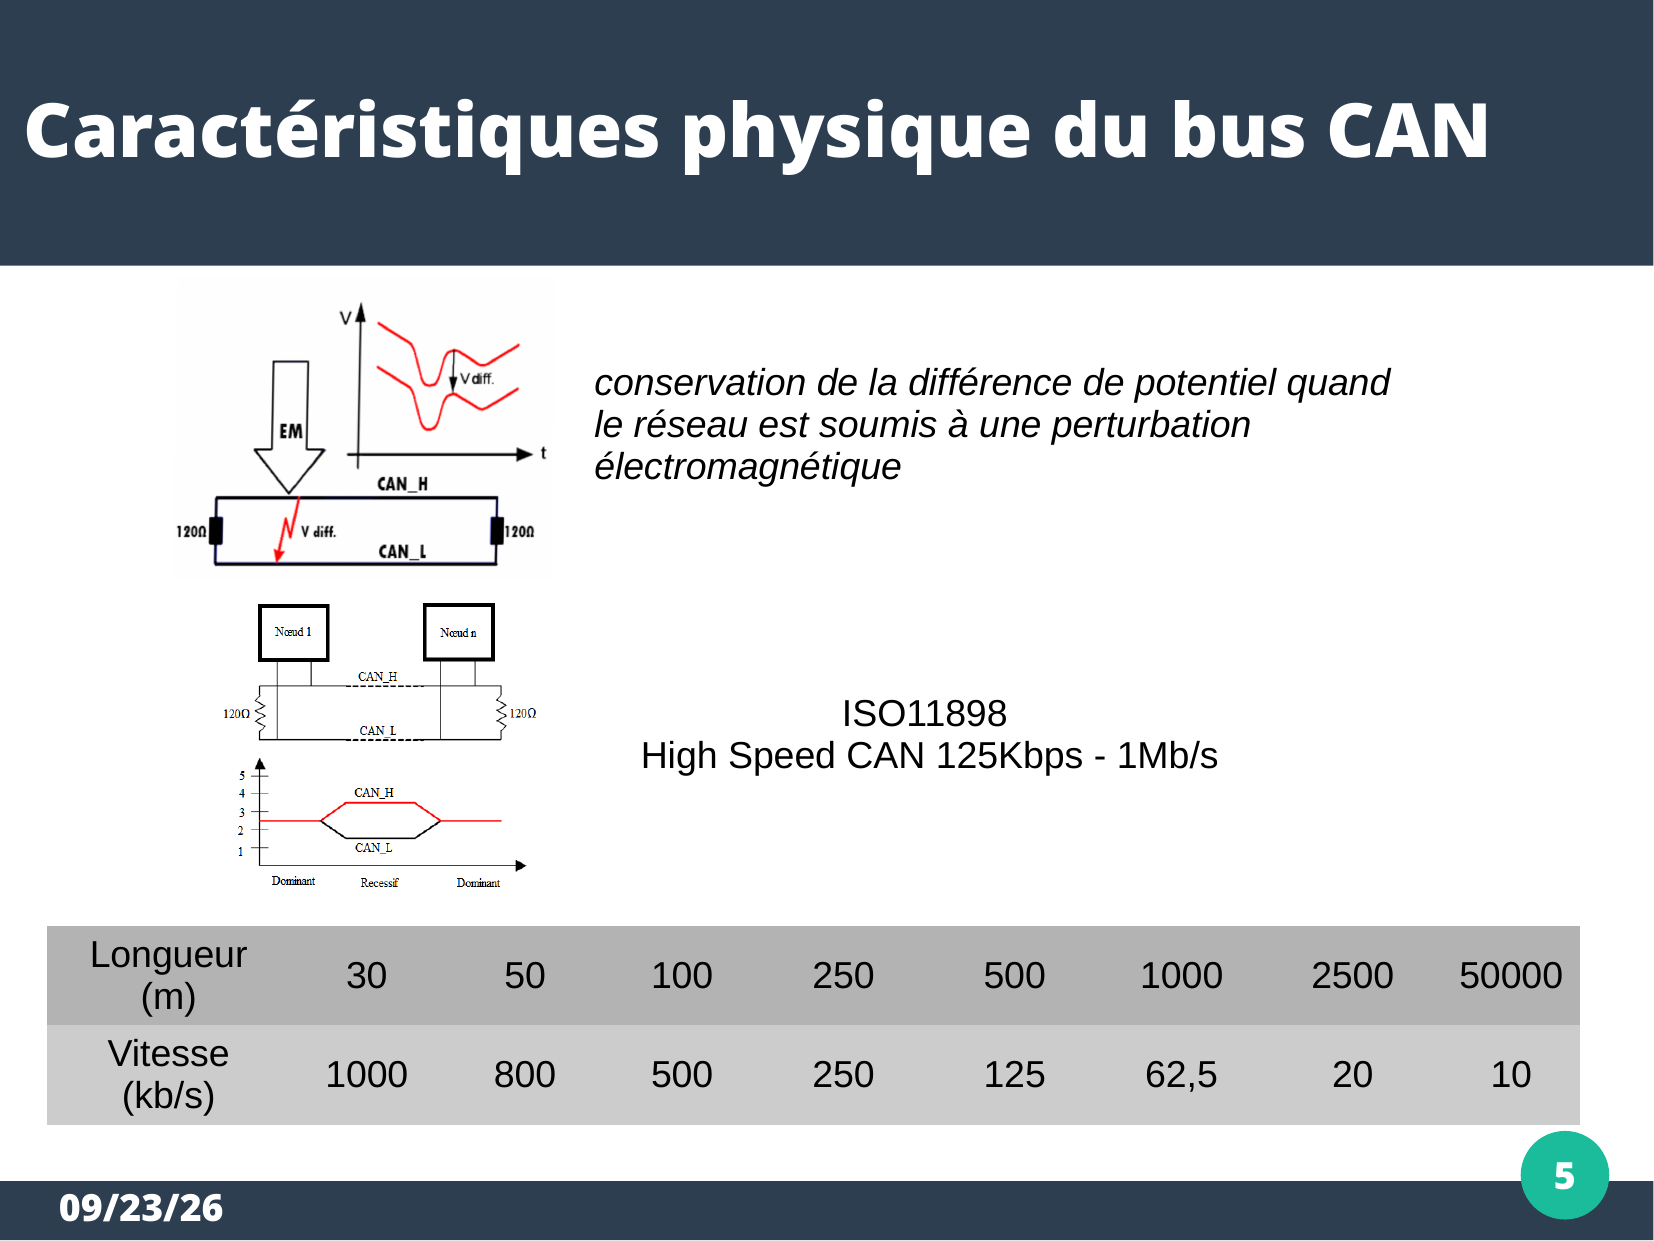

# Caractéristiques physique du bus CAN
conservation de la différence de potentiel quand
le réseau est soumis à une perturbation
électromagnétique
ISO11898
High Speed CAN 125Kbps - 1Mb/s
| Longueur (m) | 30 | 50 | 100 | 250 | 500 | 1000 | 2500 | 50000 |
| --- | --- | --- | --- | --- | --- | --- | --- | --- |
| Vitesse (kb/s) | 1000 | 800 | 500 | 250 | 125 | 62,5 | 20 | 10 |
5